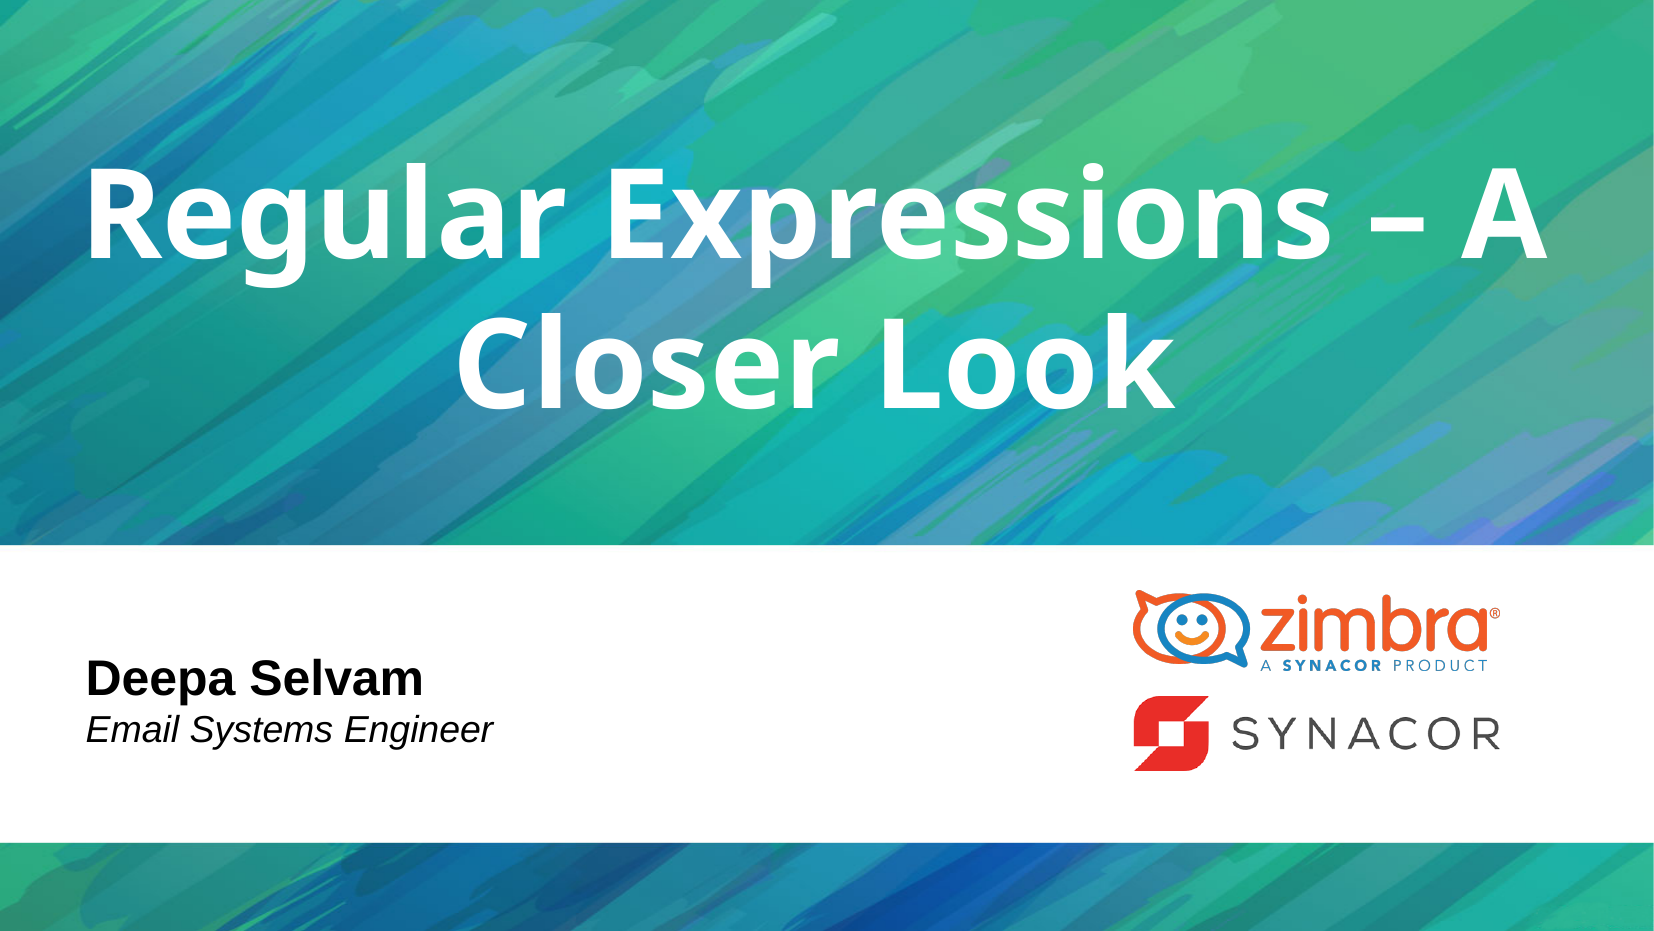

Regular Expressions – A Closer Look
Deepa Selvam
Email Systems Engineer